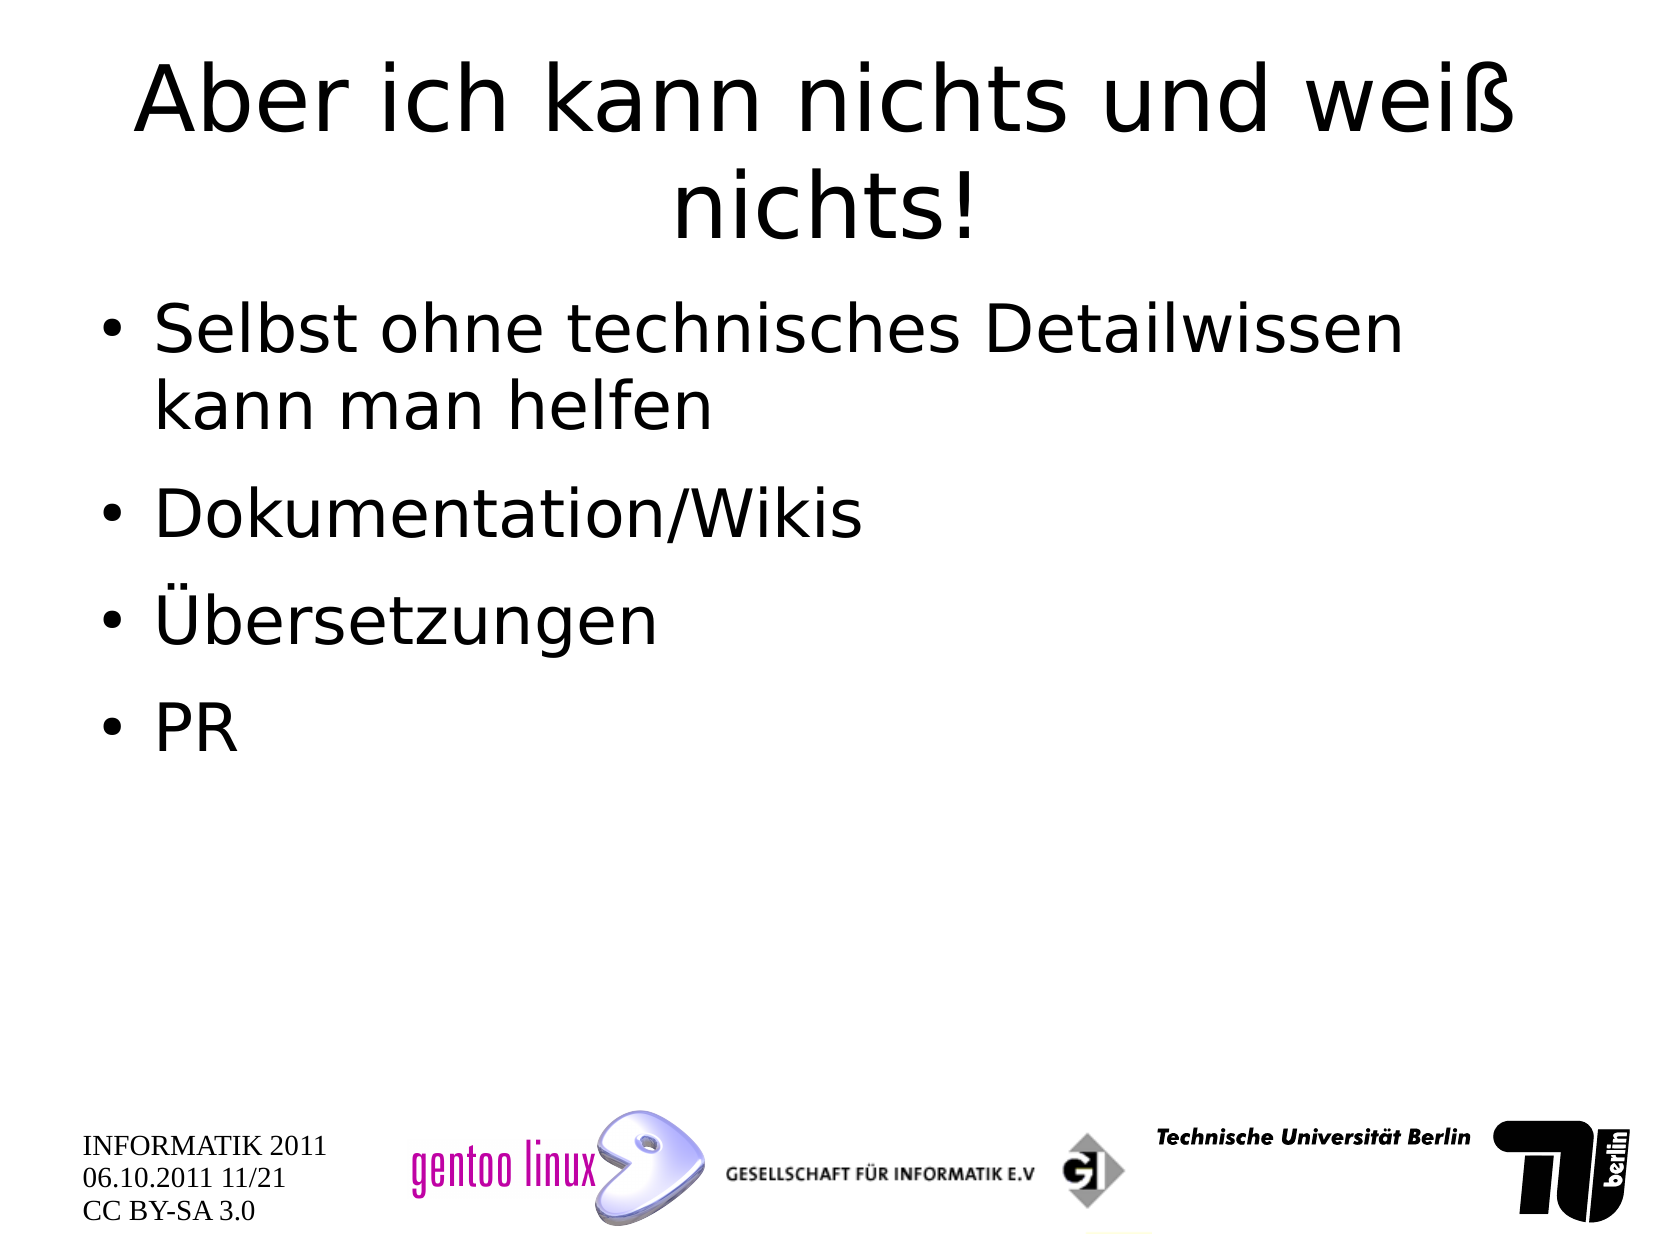

# Aber ich kann nichts und weiß nichts!
Selbst ohne technisches Detailwissen kann man helfen
Dokumentation/Wikis
Übersetzungen
PR